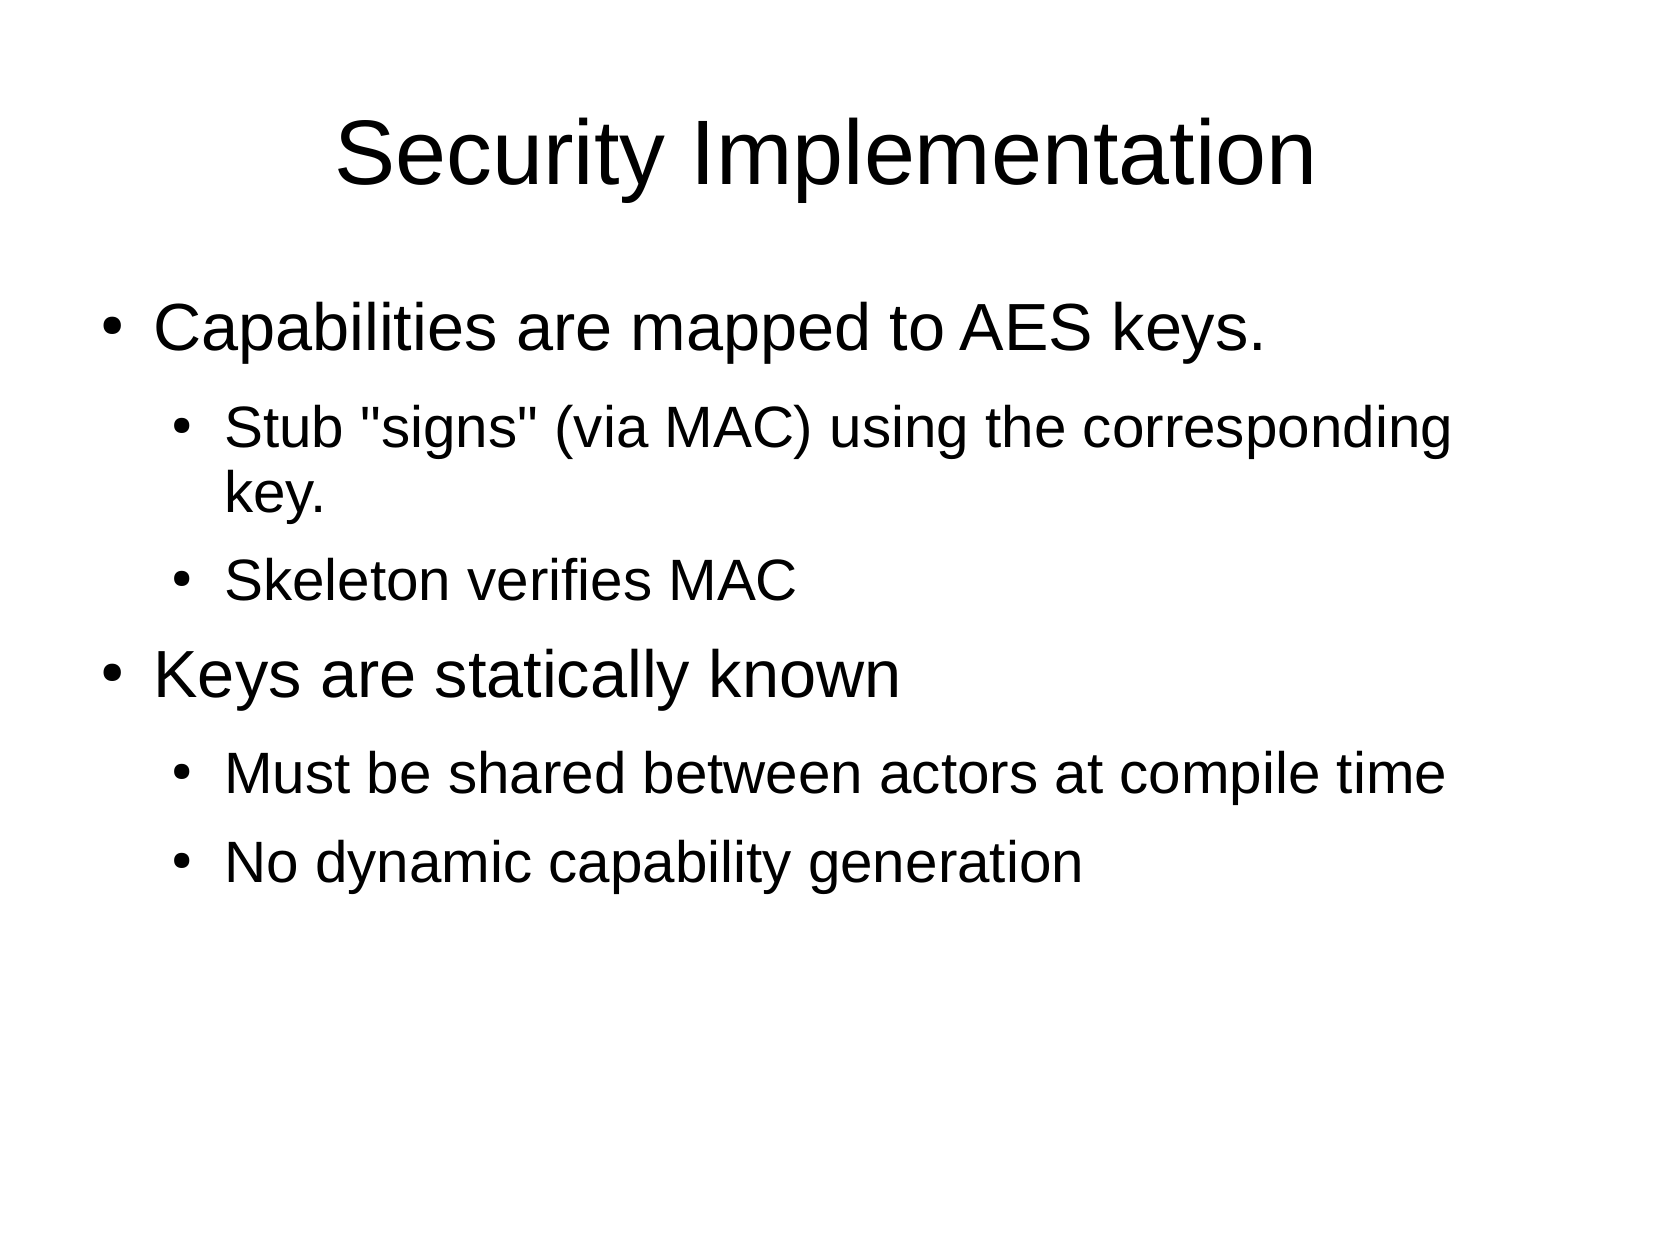

# Security Implementation
Capabilities are mapped to AES keys.
Stub "signs" (via MAC) using the corresponding key.
Skeleton verifies MAC
Keys are statically known
Must be shared between actors at compile time
No dynamic capability generation